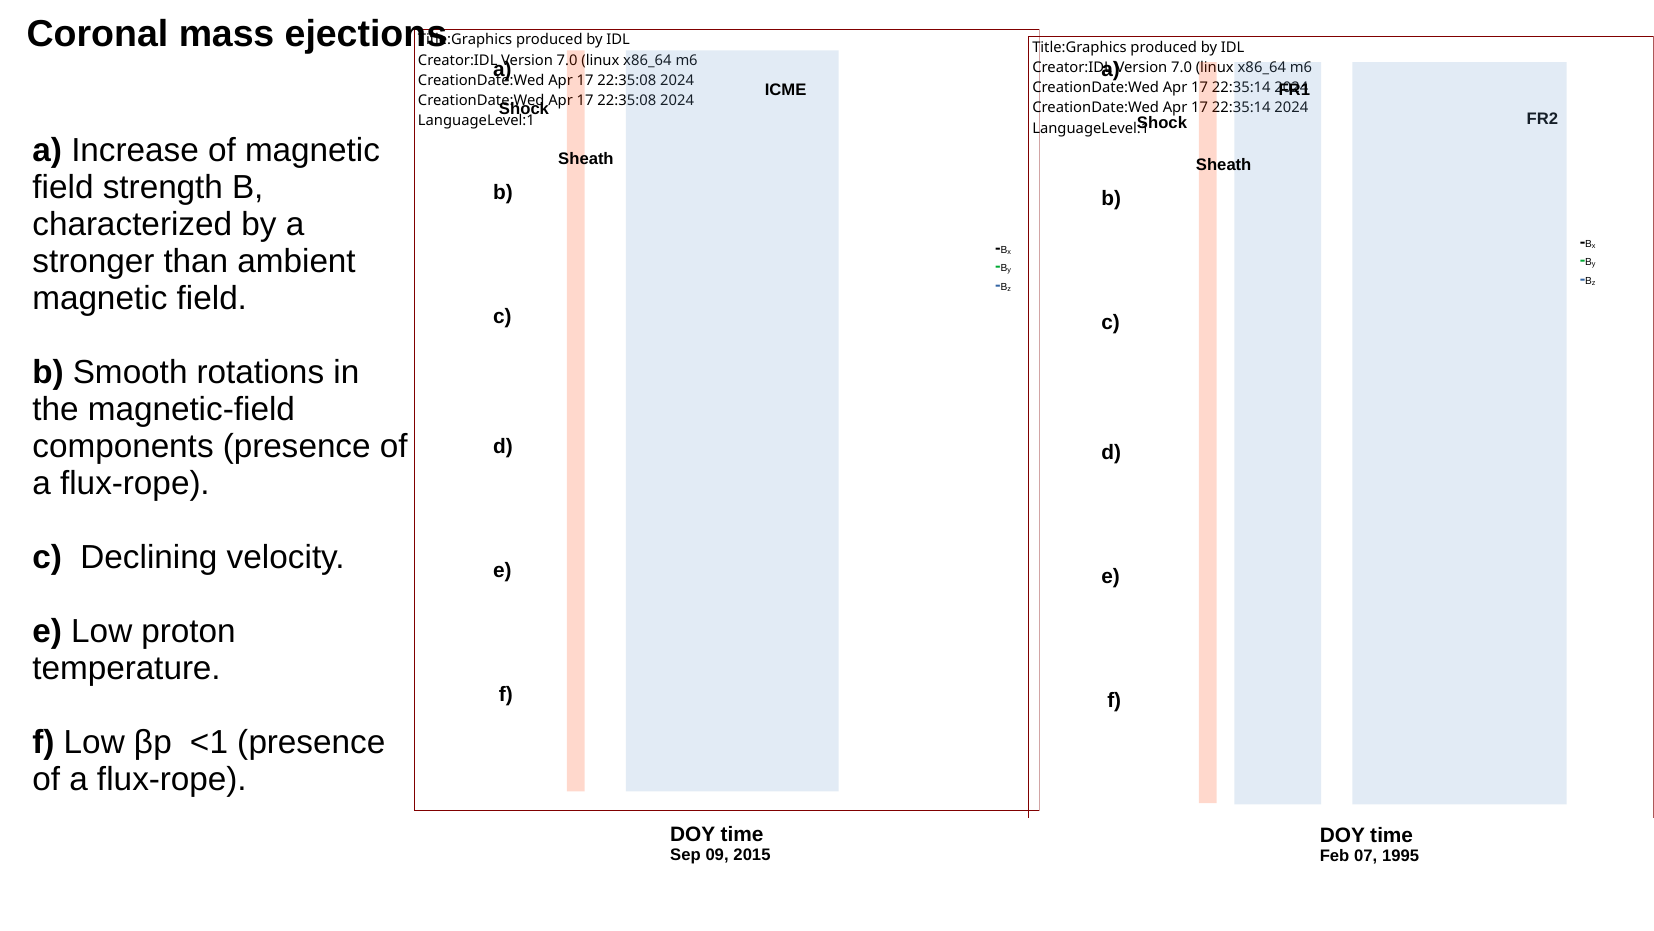

Coronal mass ejections
a)
a)
ICME
FR1
Shock
FR2
Shock
a) Increase of magnetic field strength B, characterized by a stronger than ambient magnetic field.
b) Smooth rotations in the magnetic-field components (presence of a flux-rope).
c) Declining velocity.
e) Low proton temperature.
f) Low βp <1 (presence of a flux-rope).
Sheath
Sheath
b)
b)
-Bx
-By
-Bz
-Bx
-By
-Bz
c)
c)
d)
d)
e)
e)
f)
f)
DOY time
Sep 09, 2015
DOY time
Feb 07, 1995
L. Jian et al. 2006